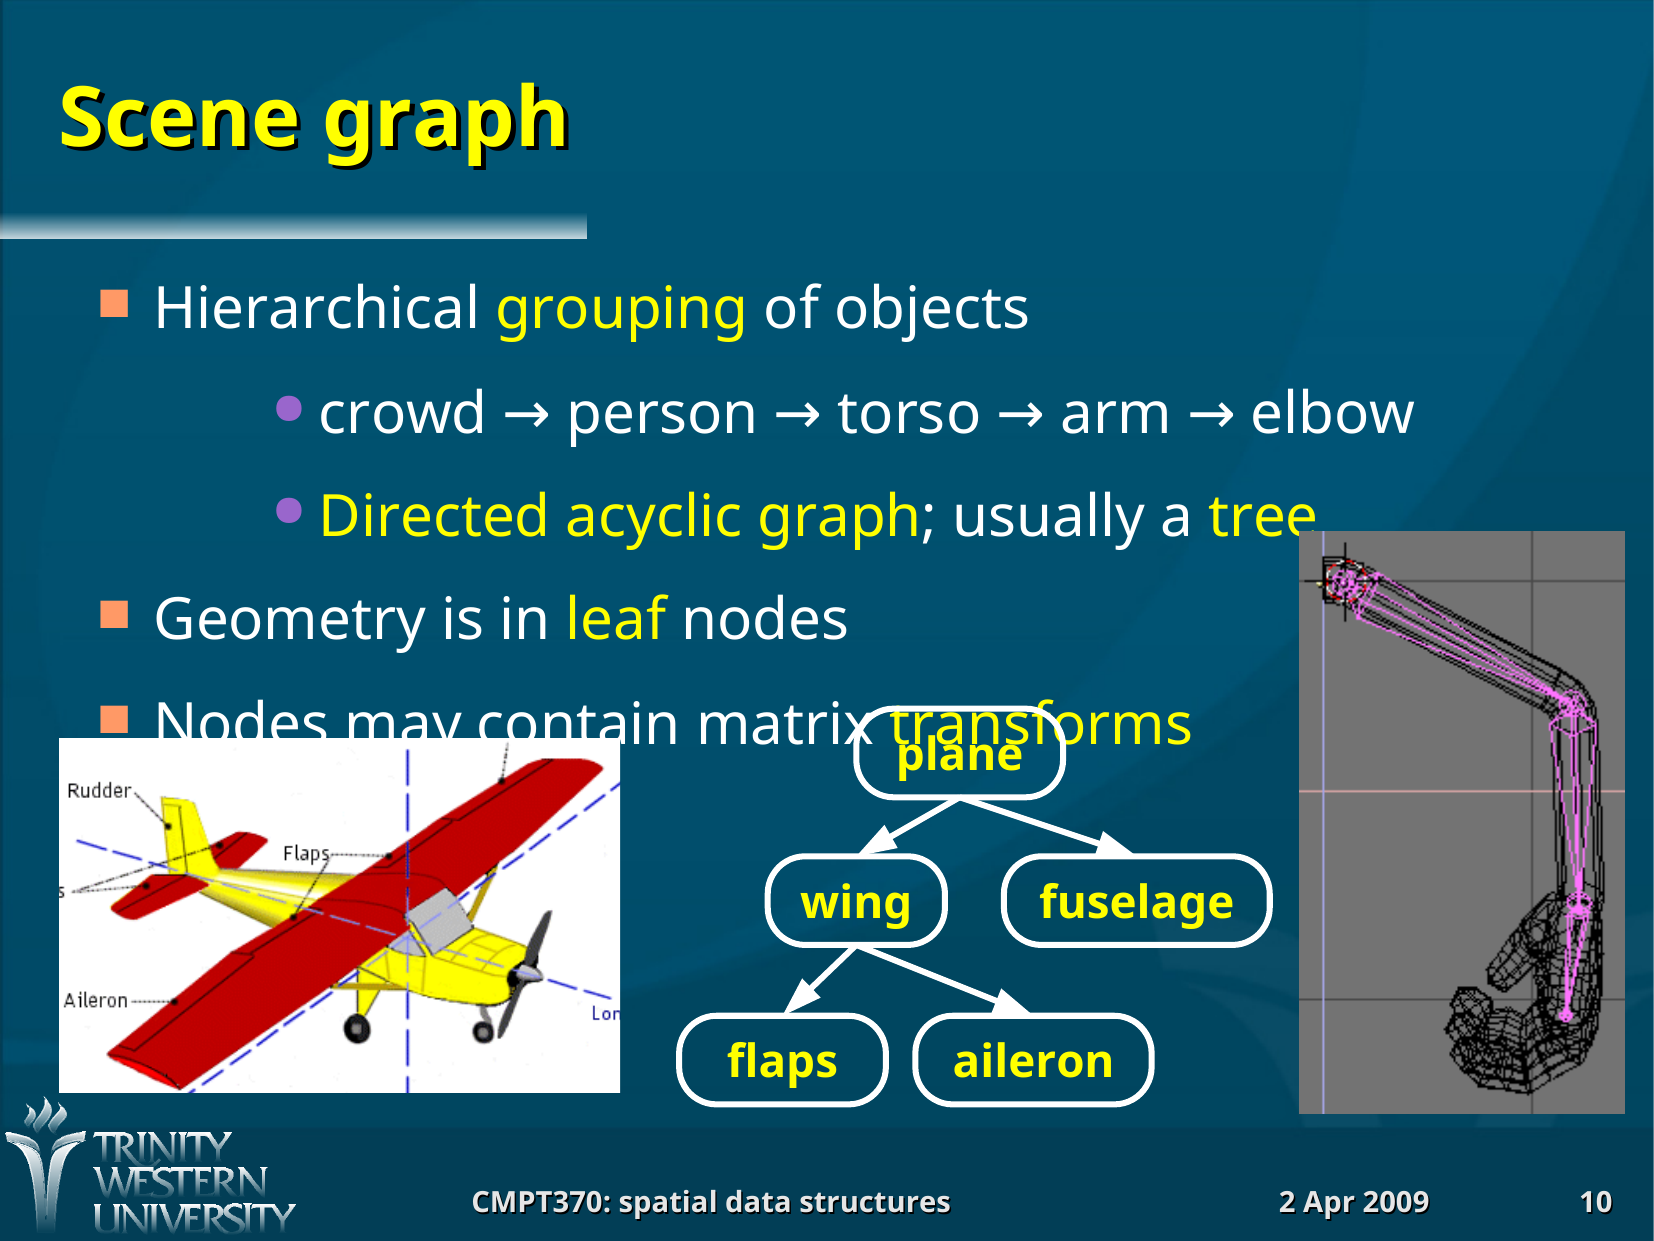

# Scene graph
Hierarchical grouping of objects
crowd → person → torso → arm → elbow
Directed acyclic graph; usually a tree
Geometry is in leaf nodes
Nodes may contain matrix transforms
plane
wing
fuselage
flaps
aileron
CMPT370: spatial data structures
2 Apr 2009
10